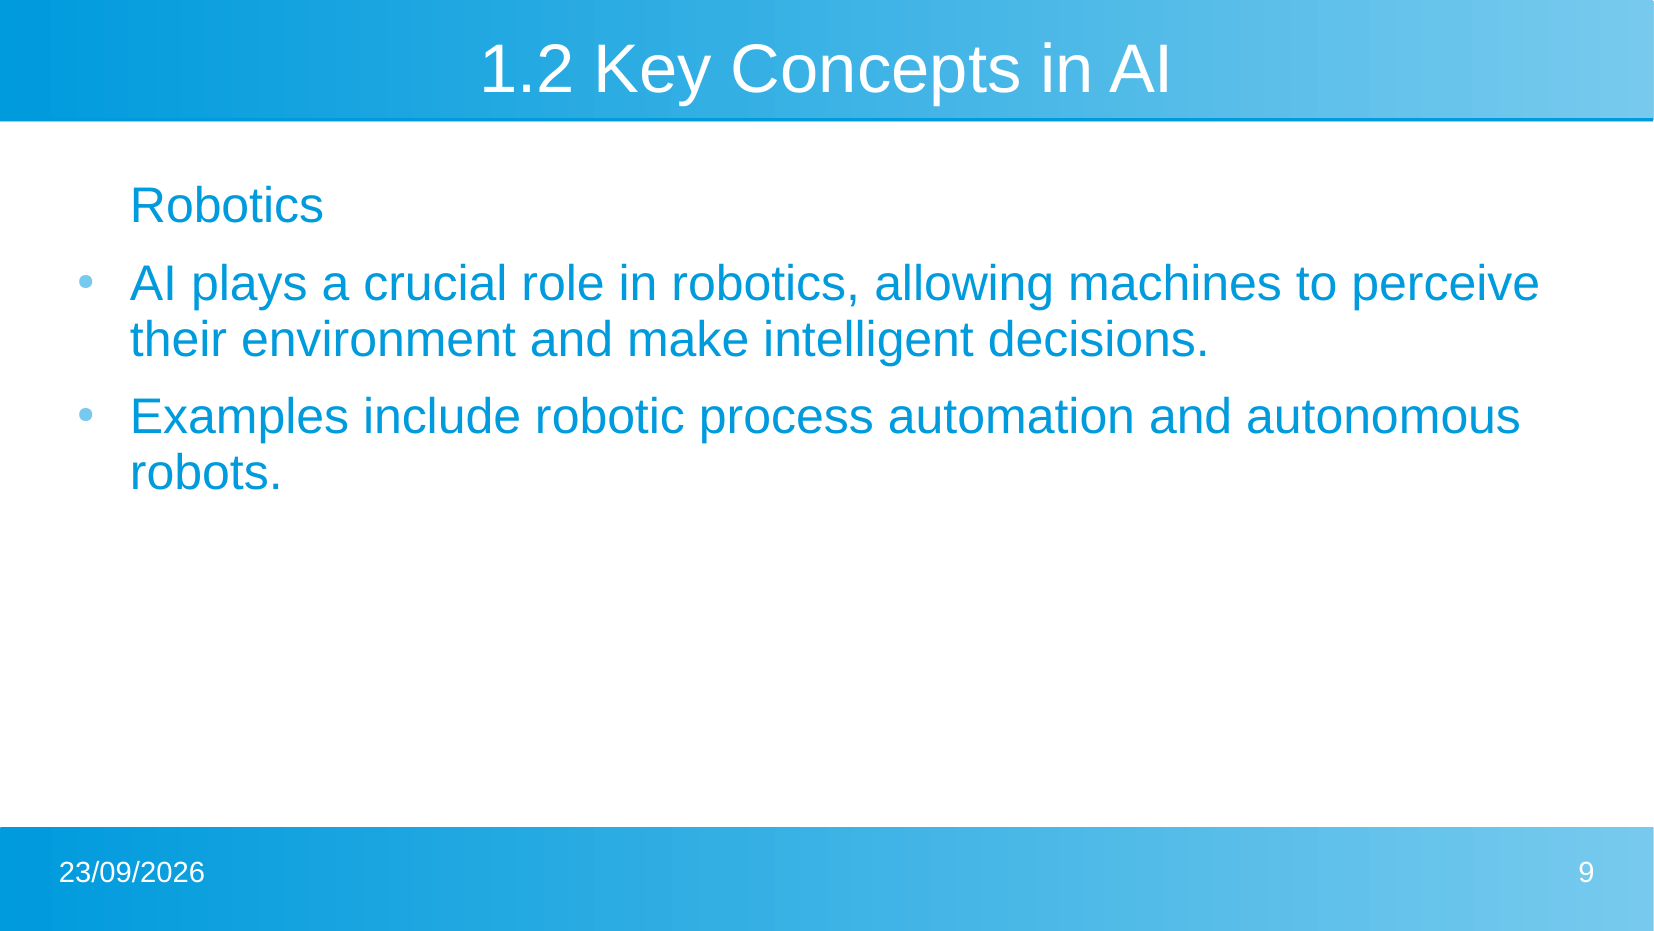

# 1.2 Key Concepts in AI
Robotics
AI plays a crucial role in robotics, allowing machines to perceive their environment and make intelligent decisions.
Examples include robotic process automation and autonomous robots.
9